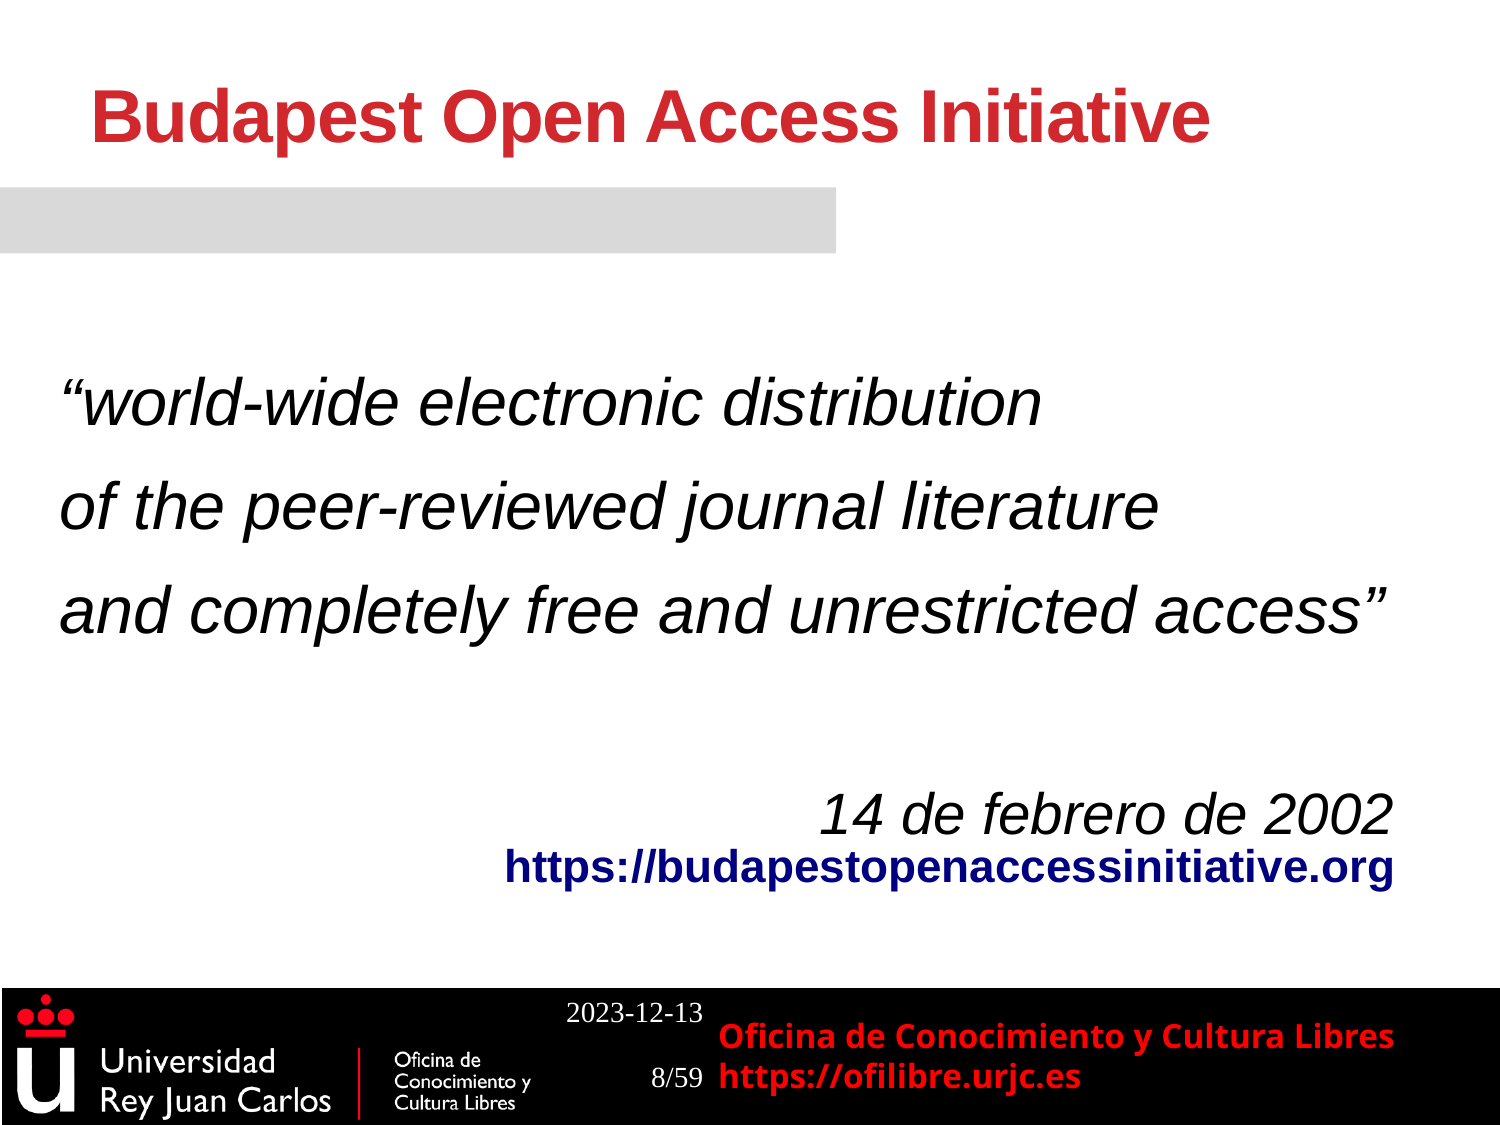

#
	Budapest Open Access Initiative
“world-wide electronic distribution
of the peer-reviewed journal literature
and completely free and unrestricted access”
14 de febrero de 2002
https://budapestopenaccessinitiative.org